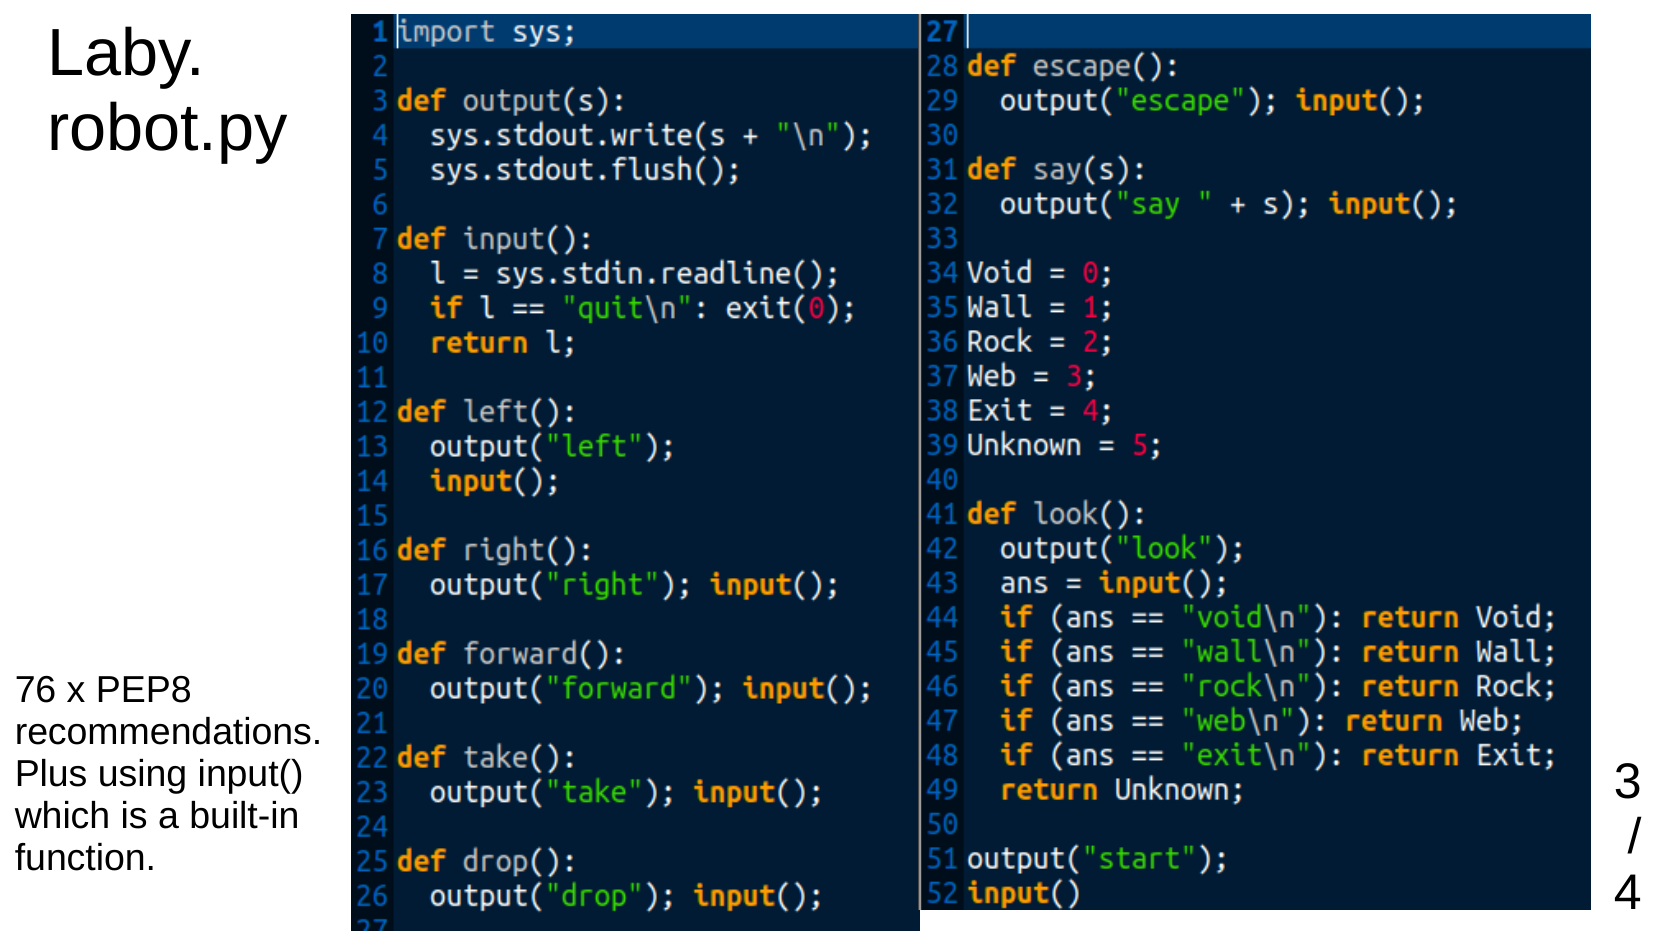

# Laby. robot.py
76 x PEP8
recommendations.
Plus using input() which is a built-in function.
3
/
4